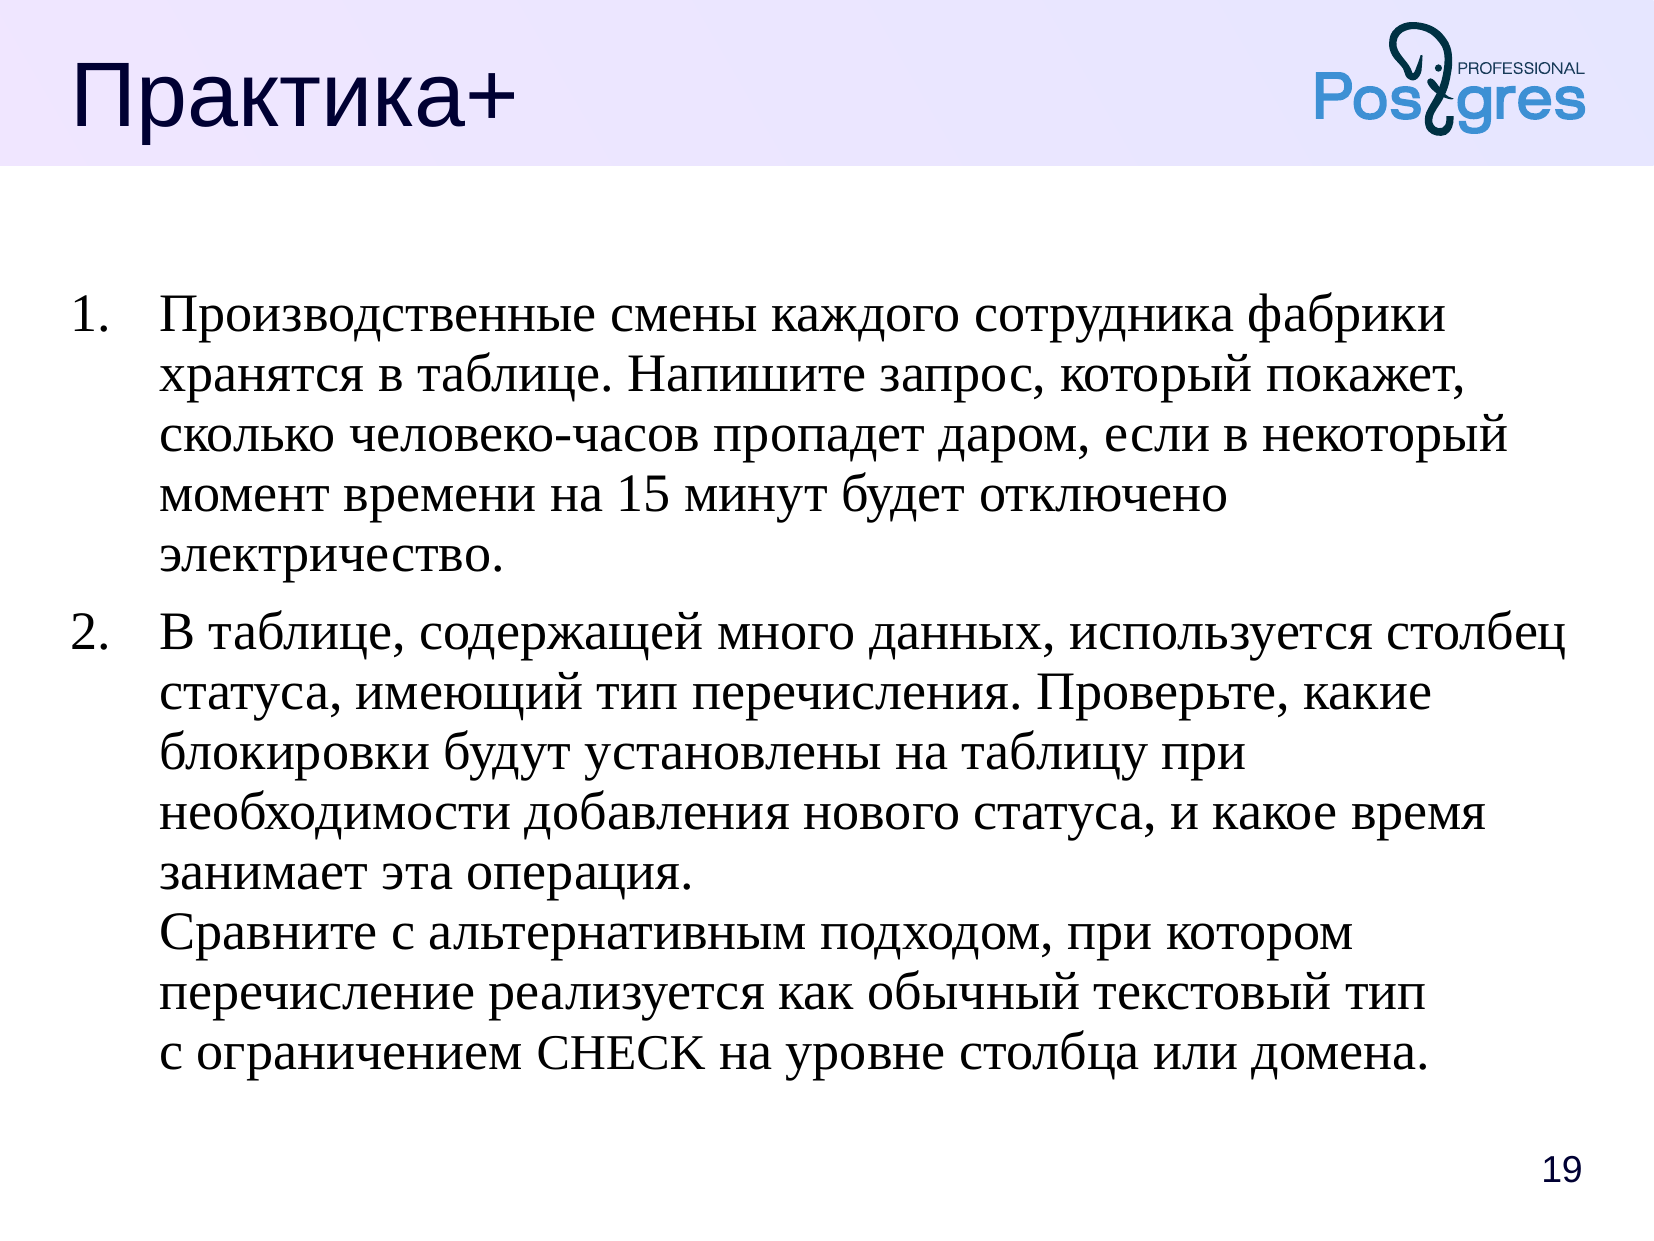

# Практика+
Производственные смены каждого сотрудника фабрики хранятся в таблице. Напишите запрос, который покажет, сколько человеко-часов пропадет даром, если в некоторый момент времени на 15 минут будет отключено электричество.
В таблице, содержащей много данных, используется столбец статуса, имеющий тип перечисления. Проверьте, какие блокировки будут установлены на таблицу при необходимости добавления нового статуса, и какое время занимает эта операция.
Сравните с альтернативным подходом, при котором перечисление реализуется как обычный текстовый тип
с ограничением CHECK на уровне столбца или домена.